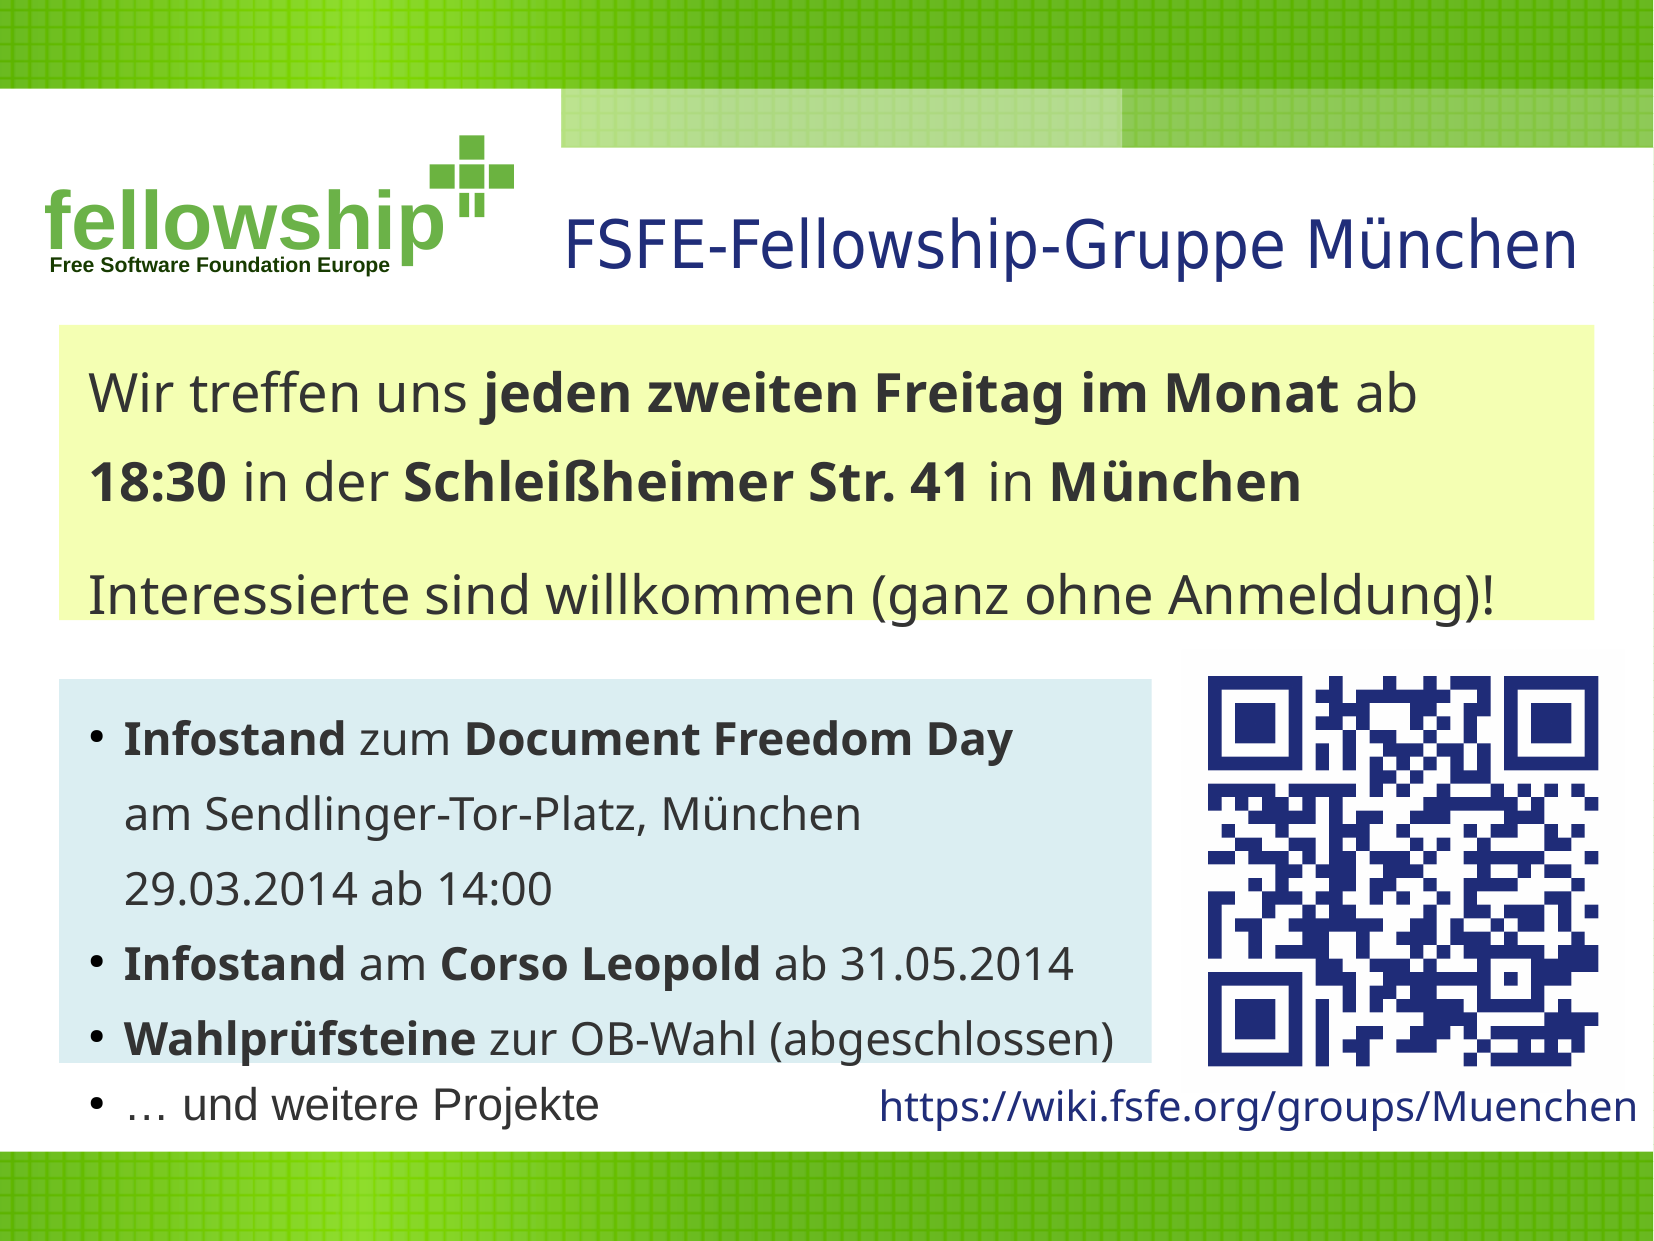

FSFE-Fellowship-Gruppe München
Wir treffen uns jeden zweiten Freitag im Monat ab 18:30 in der Schleißheimer Str. 41 in München
Interessierte sind willkommen (ganz ohne Anmeldung)!
Infostand zum Document Freedom Day
am Sendlinger-Tor-Platz, München
29.03.2014 ab 14:00
Infostand am Corso Leopold ab 31.05.2014
Wahlprüfsteine zur OB-Wahl (abgeschlossen)
… und weitere Projekte
https://wiki.fsfe.org/groups/Muenchen